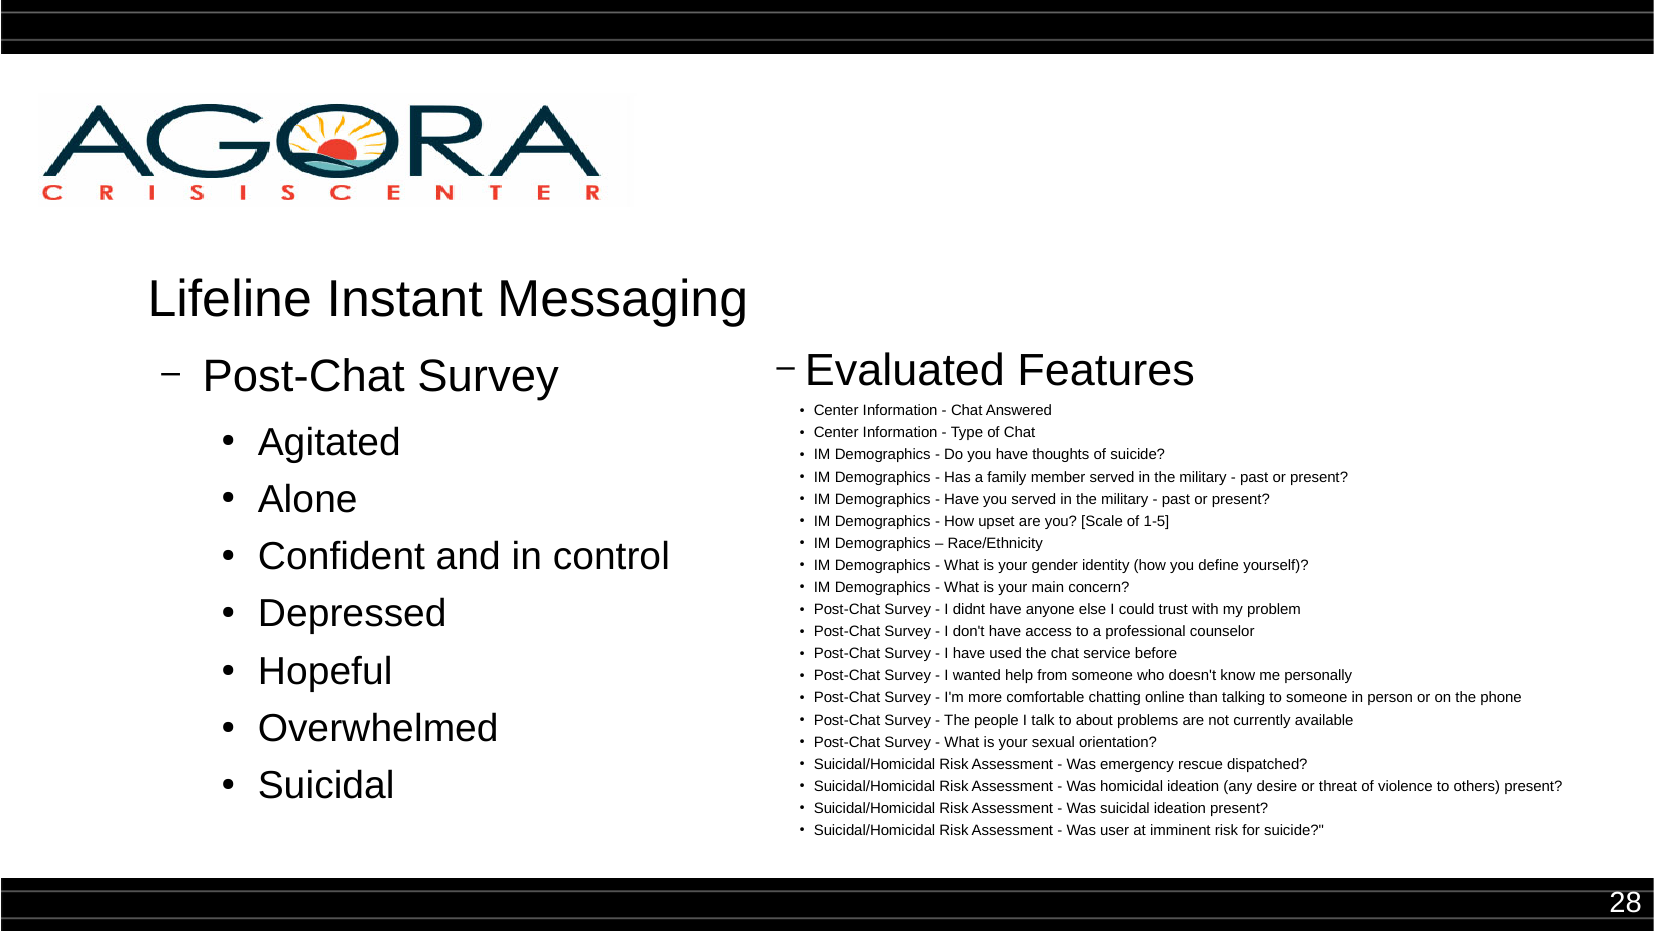

# Lifeline Instant Messaging
Post-Chat Survey
Agitated
Alone
Confident and in control
Depressed
Hopeful
Overwhelmed
Suicidal
 Evaluated Features
Center Information - Chat Answered
Center Information - Type of Chat
IM Demographics - Do you have thoughts of suicide?
IM Demographics - Has a family member served in the military - past or present?
IM Demographics - Have you served in the military - past or present?
IM Demographics - How upset are you? [Scale of 1-5]
IM Demographics – Race/Ethnicity
IM Demographics - What is your gender identity (how you define yourself)?
IM Demographics - What is your main concern?
Post-Chat Survey - I didnt have anyone else I could trust with my problem
Post-Chat Survey - I don't have access to a professional counselor
Post-Chat Survey - I have used the chat service before
Post-Chat Survey - I wanted help from someone who doesn't know me personally
Post-Chat Survey - I'm more comfortable chatting online than talking to someone in person or on the phone
Post-Chat Survey - The people I talk to about problems are not currently available
Post-Chat Survey - What is your sexual orientation?
Suicidal/Homicidal Risk Assessment - Was emergency rescue dispatched?
Suicidal/Homicidal Risk Assessment - Was homicidal ideation (any desire or threat of violence to others) present?
Suicidal/Homicidal Risk Assessment - Was suicidal ideation present?
Suicidal/Homicidal Risk Assessment - Was user at imminent risk for suicide?"